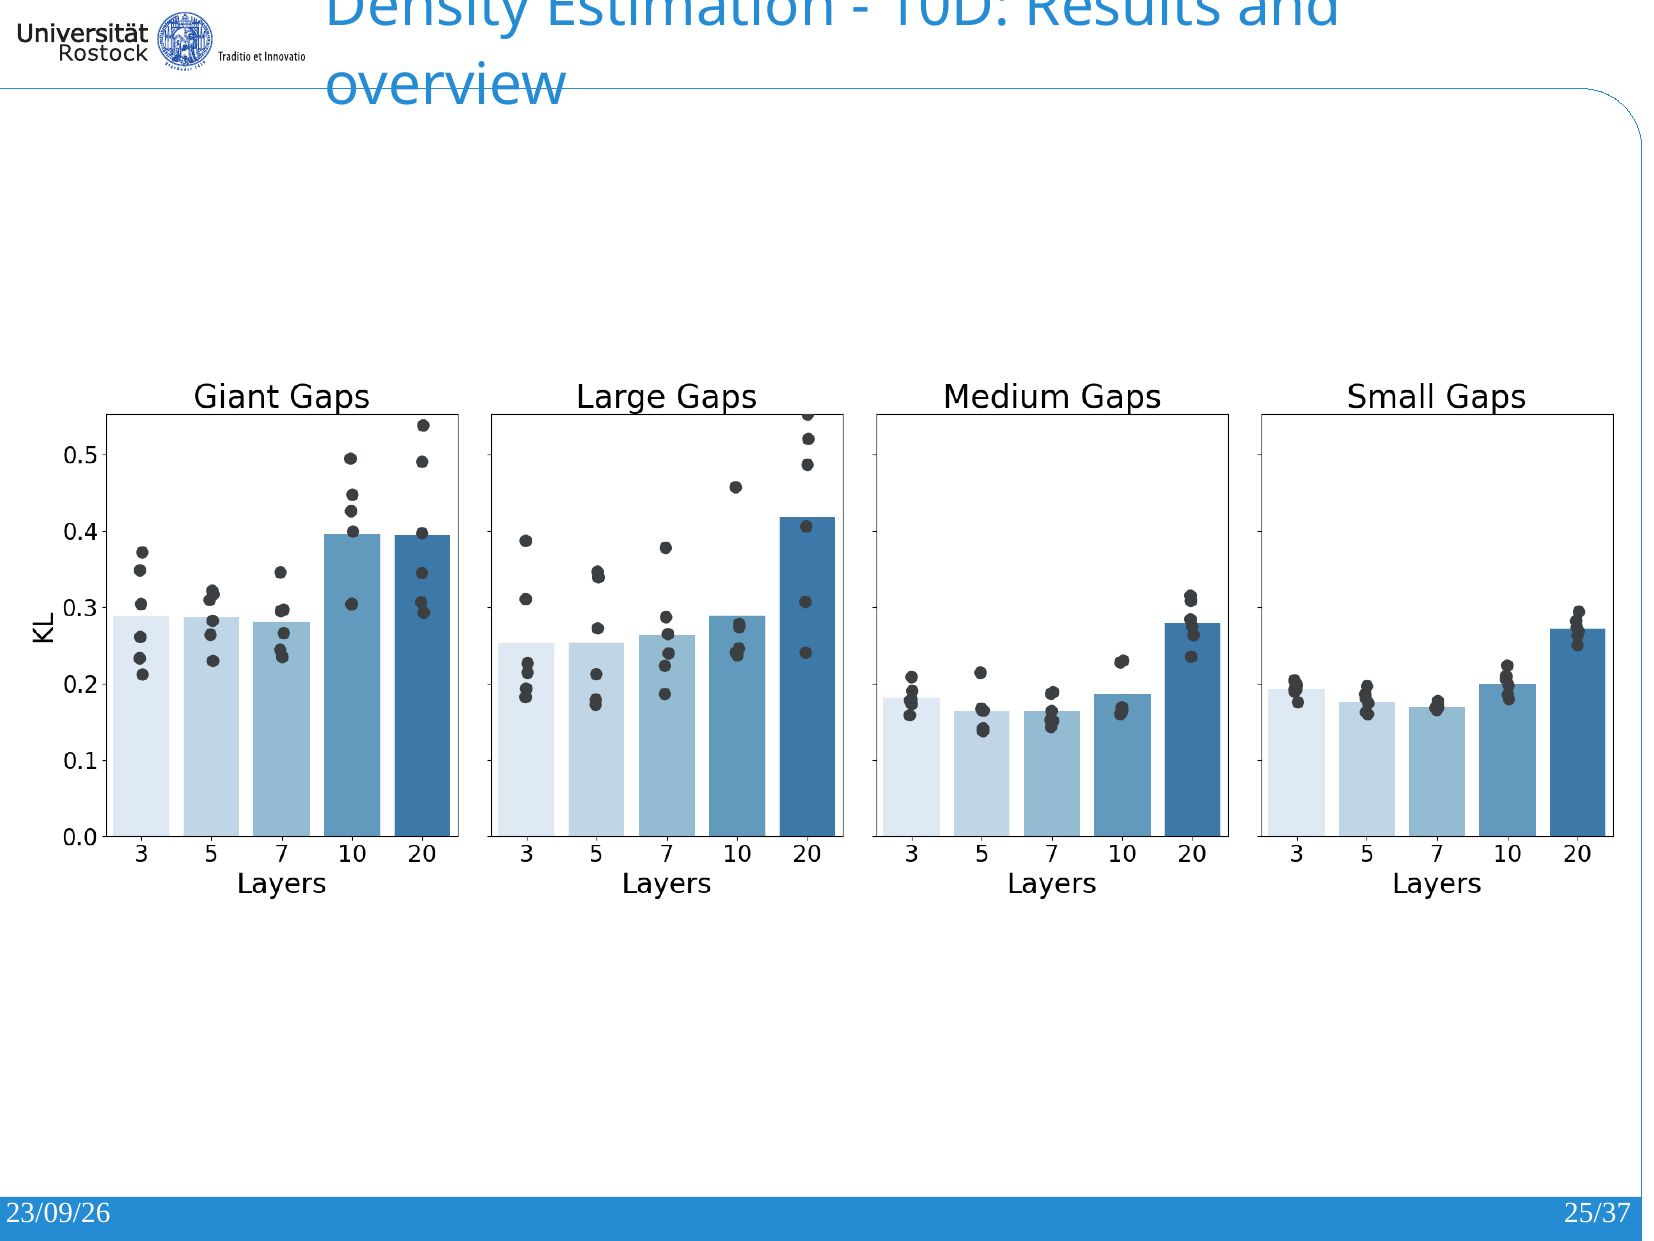

# Density Estimation - 10D: Results and overview